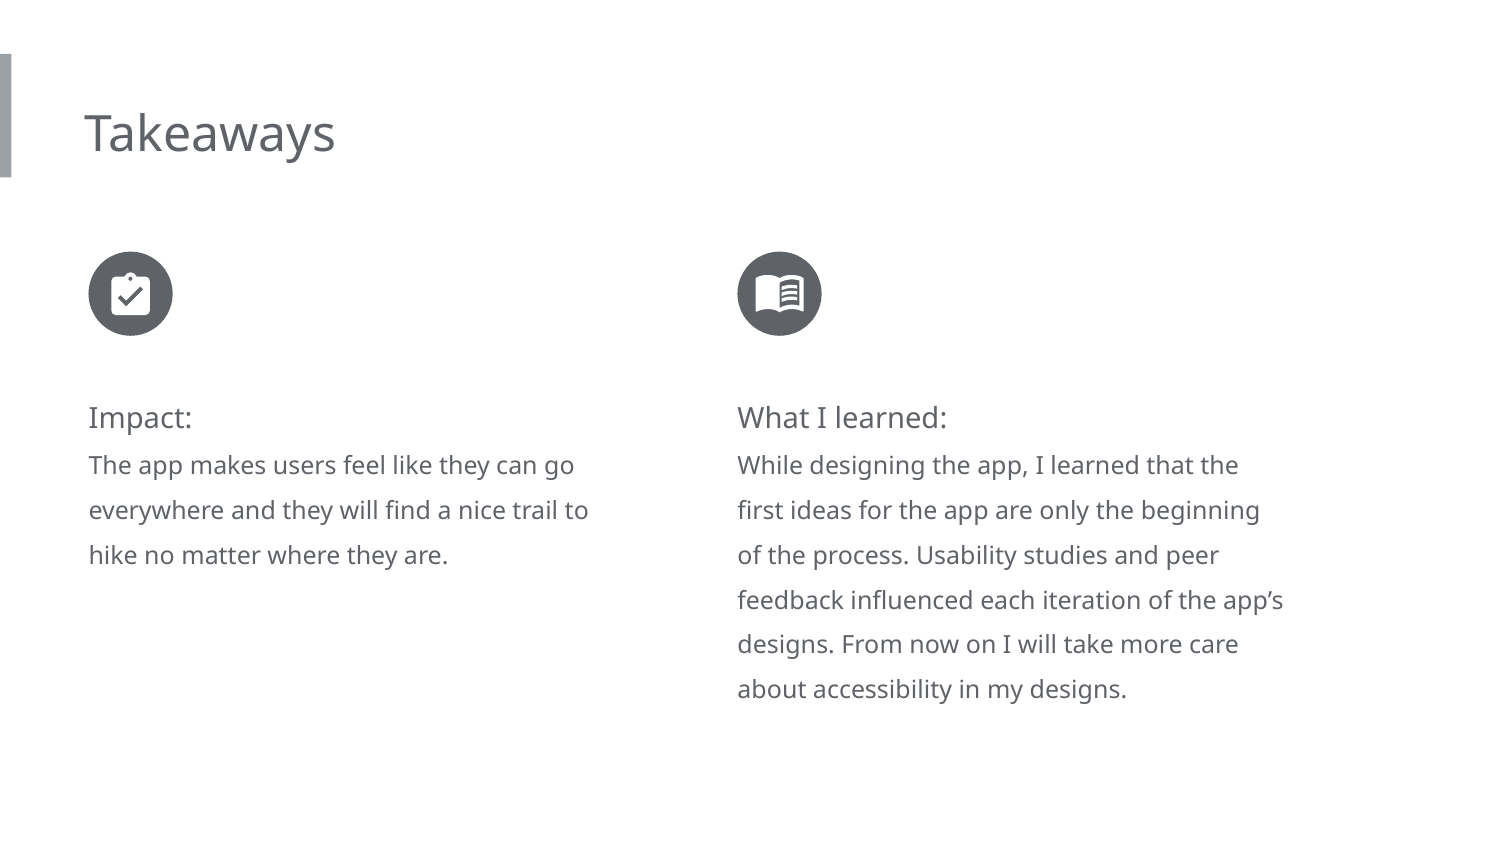

Takeaways
Impact:
The app makes users feel like they can go everywhere and they will find a nice trail to hike no matter where they are.
What I learned:
While designing the app, I learned that the first ideas for the app are only the beginning of the process. Usability studies and peer feedback influenced each iteration of the app’s designs. From now on I will take more care about accessibility in my designs.